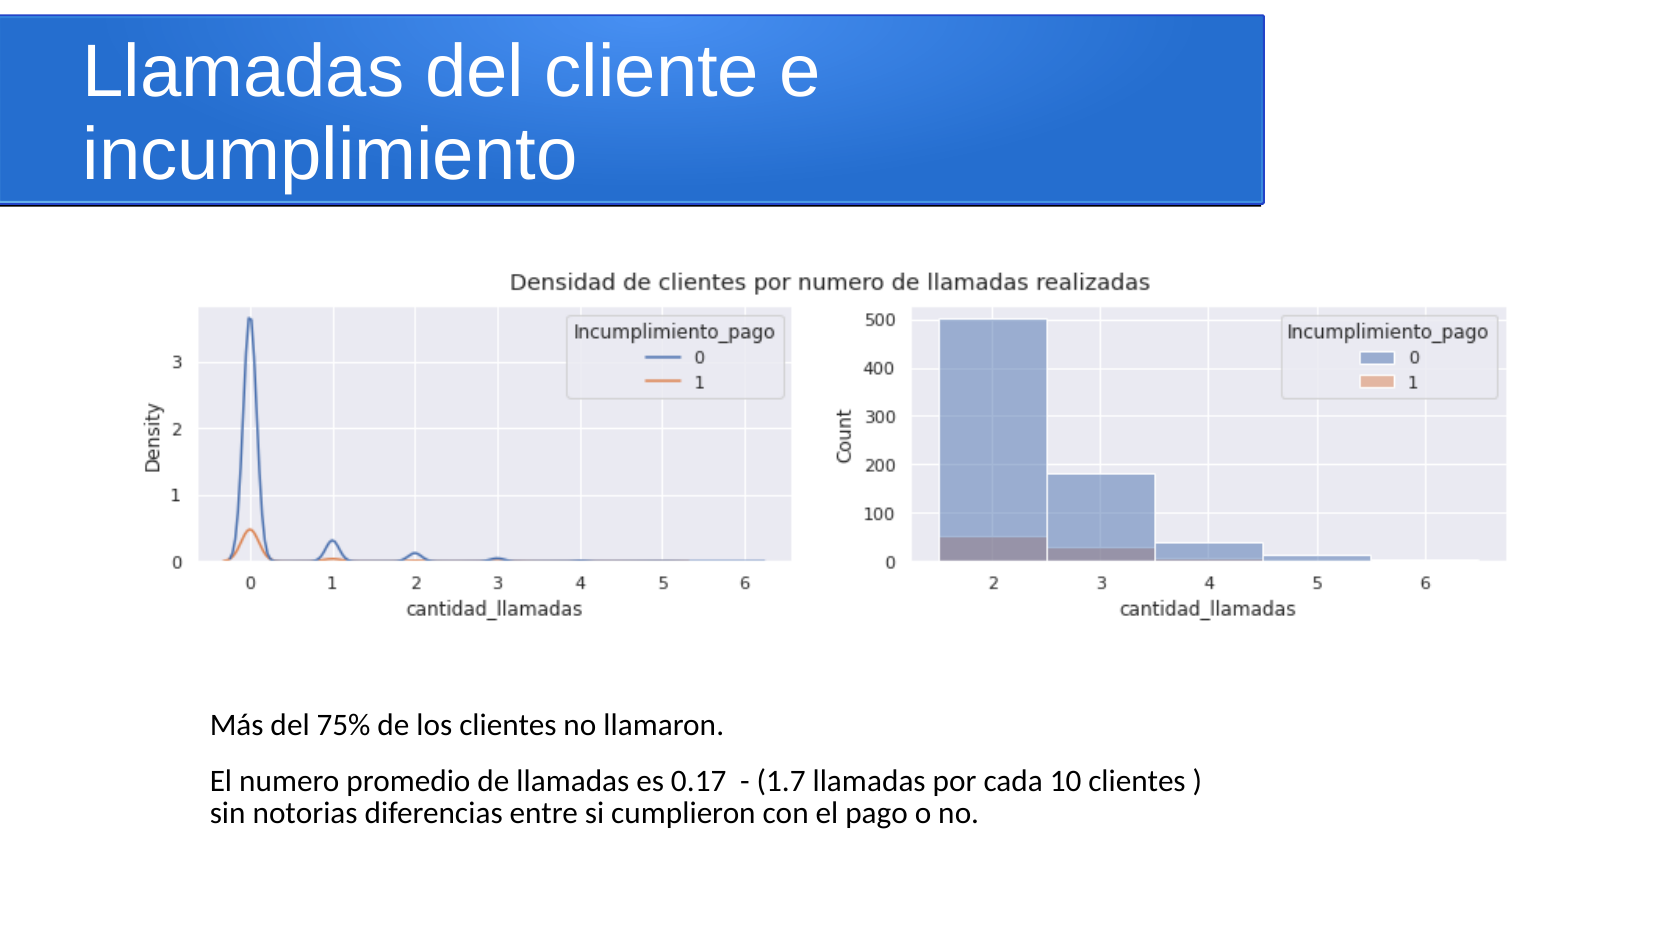

# Llamadas del cliente e incumplimiento
Más del 75% de los clientes no llamaron.
El numero promedio de llamadas es 0.17 - (1.7 llamadas por cada 10 clientes )
sin notorias diferencias entre si cumplieron con el pago o no.